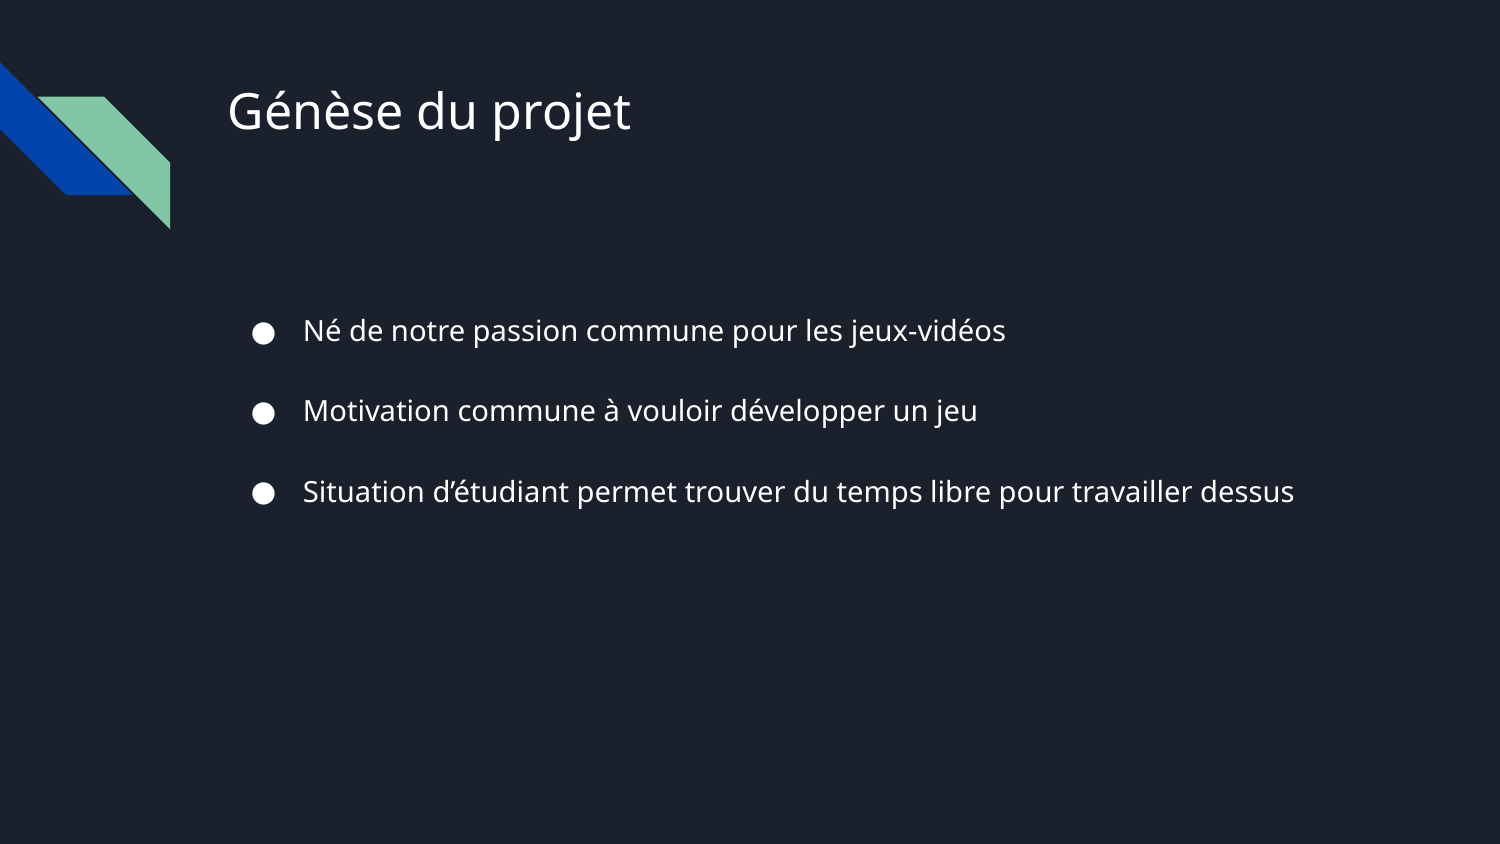

# Génèse du projet
Né de notre passion commune pour les jeux-vidéos
Motivation commune à vouloir développer un jeu
Situation d’étudiant permet trouver du temps libre pour travailler dessus